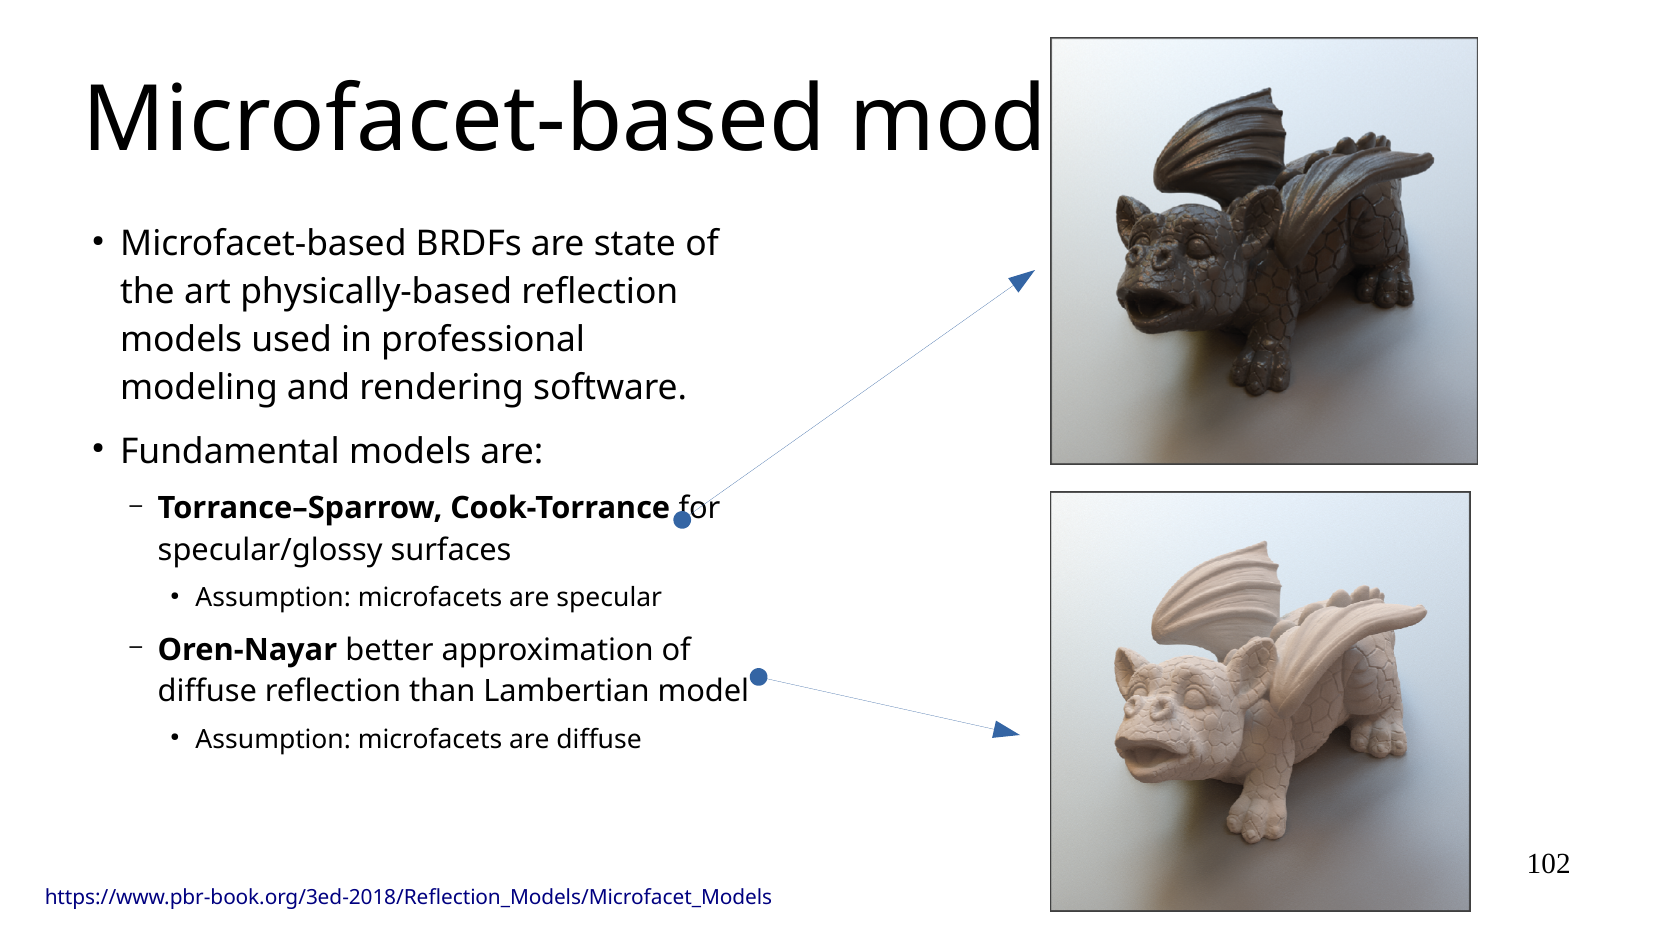

# Microfacet-based models
Microfacet-based BRDFs are state of the art physically-based reflection models used in professional modeling and rendering software.
Fundamental models are:
Torrance–Sparrow, Cook-Torrance for specular/glossy surfaces
Assumption: microfacets are specular
Oren-Nayar better approximation of diffuse reflection than Lambertian model
Assumption: microfacets are diffuse
102
https://www.pbr-book.org/3ed-2018/Reflection_Models/Microfacet_Models